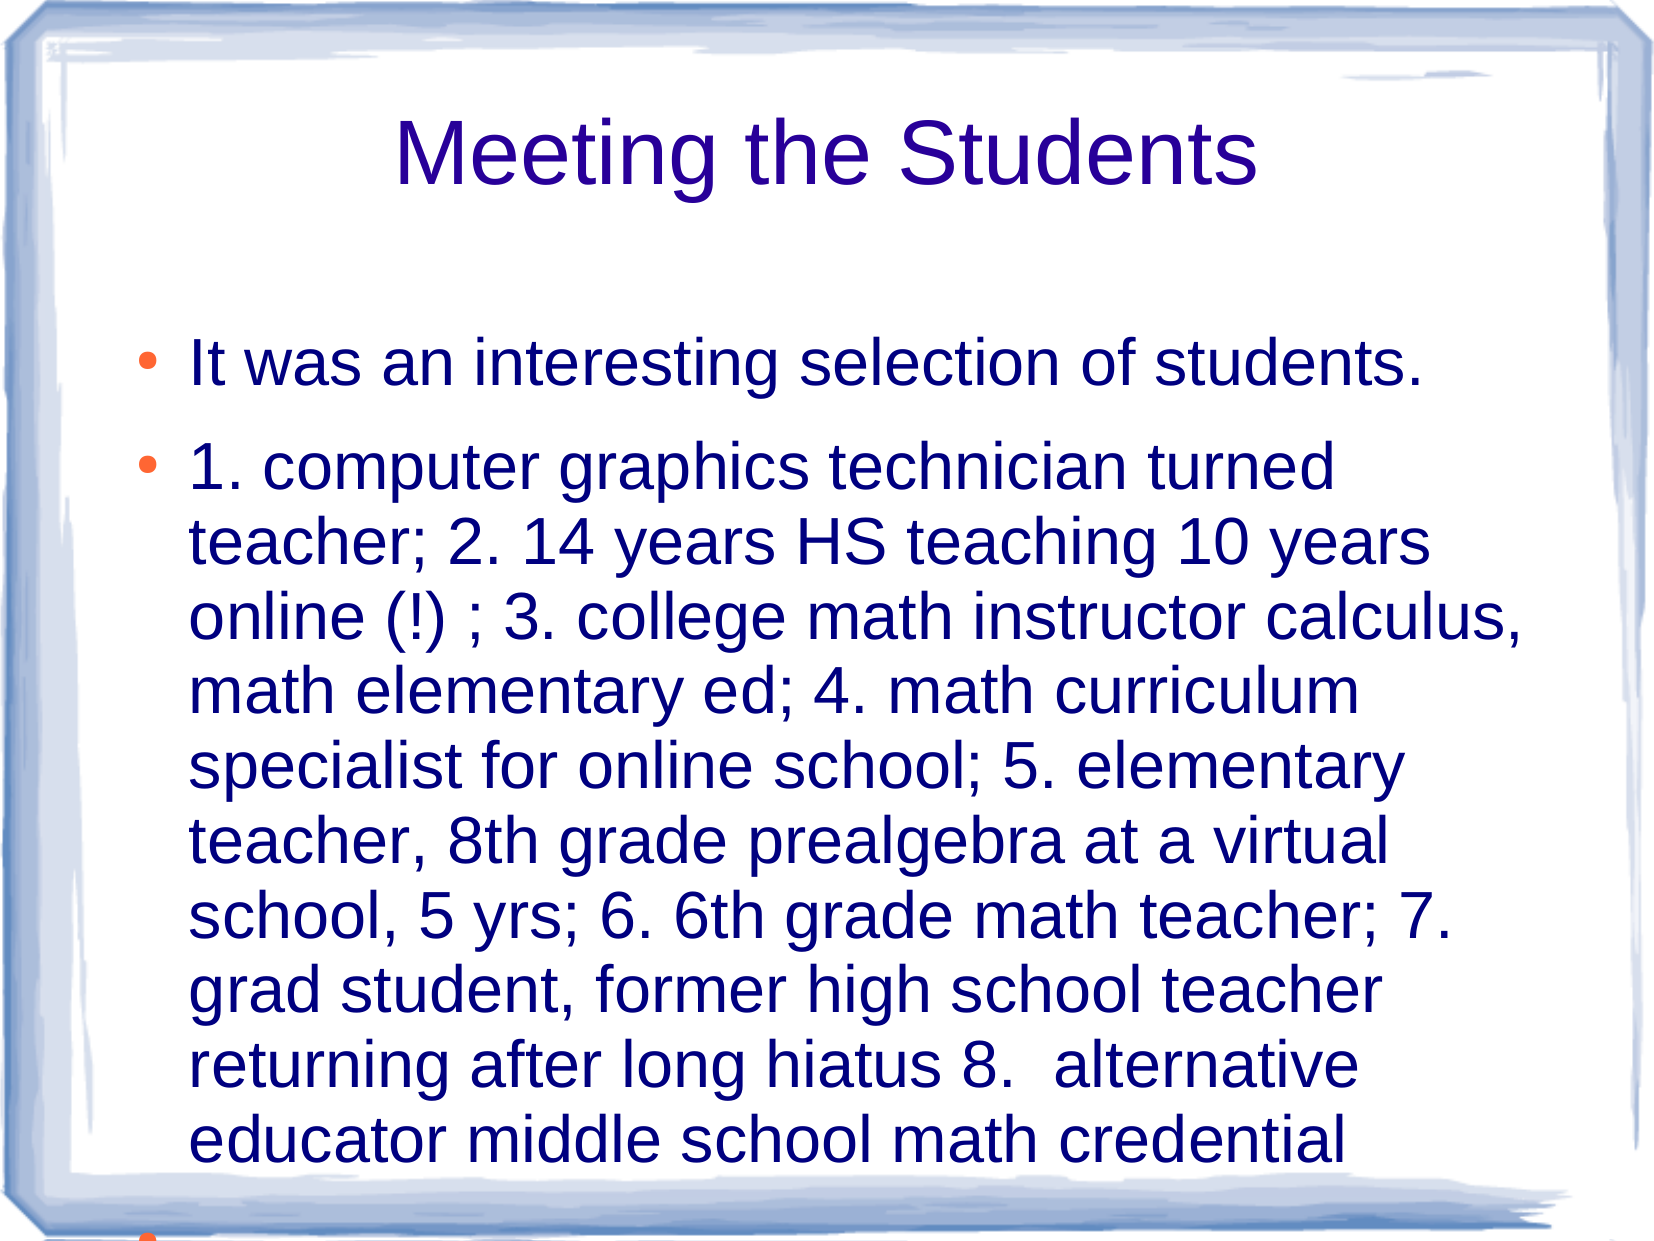

# Meeting the Students
It was an interesting selection of students.
1. computer graphics technician turned teacher; 2. 14 years HS teaching 10 years online (!) ; 3. college math instructor calculus, math elementary ed; 4. math curriculum specialist for online school; 5. elementary teacher, 8th grade prealgebra at a virtual school, 5 yrs; 6. 6th grade math teacher; 7. grad student, former high school teacher returning after long hiatus 8. alternative educator middle school math credential